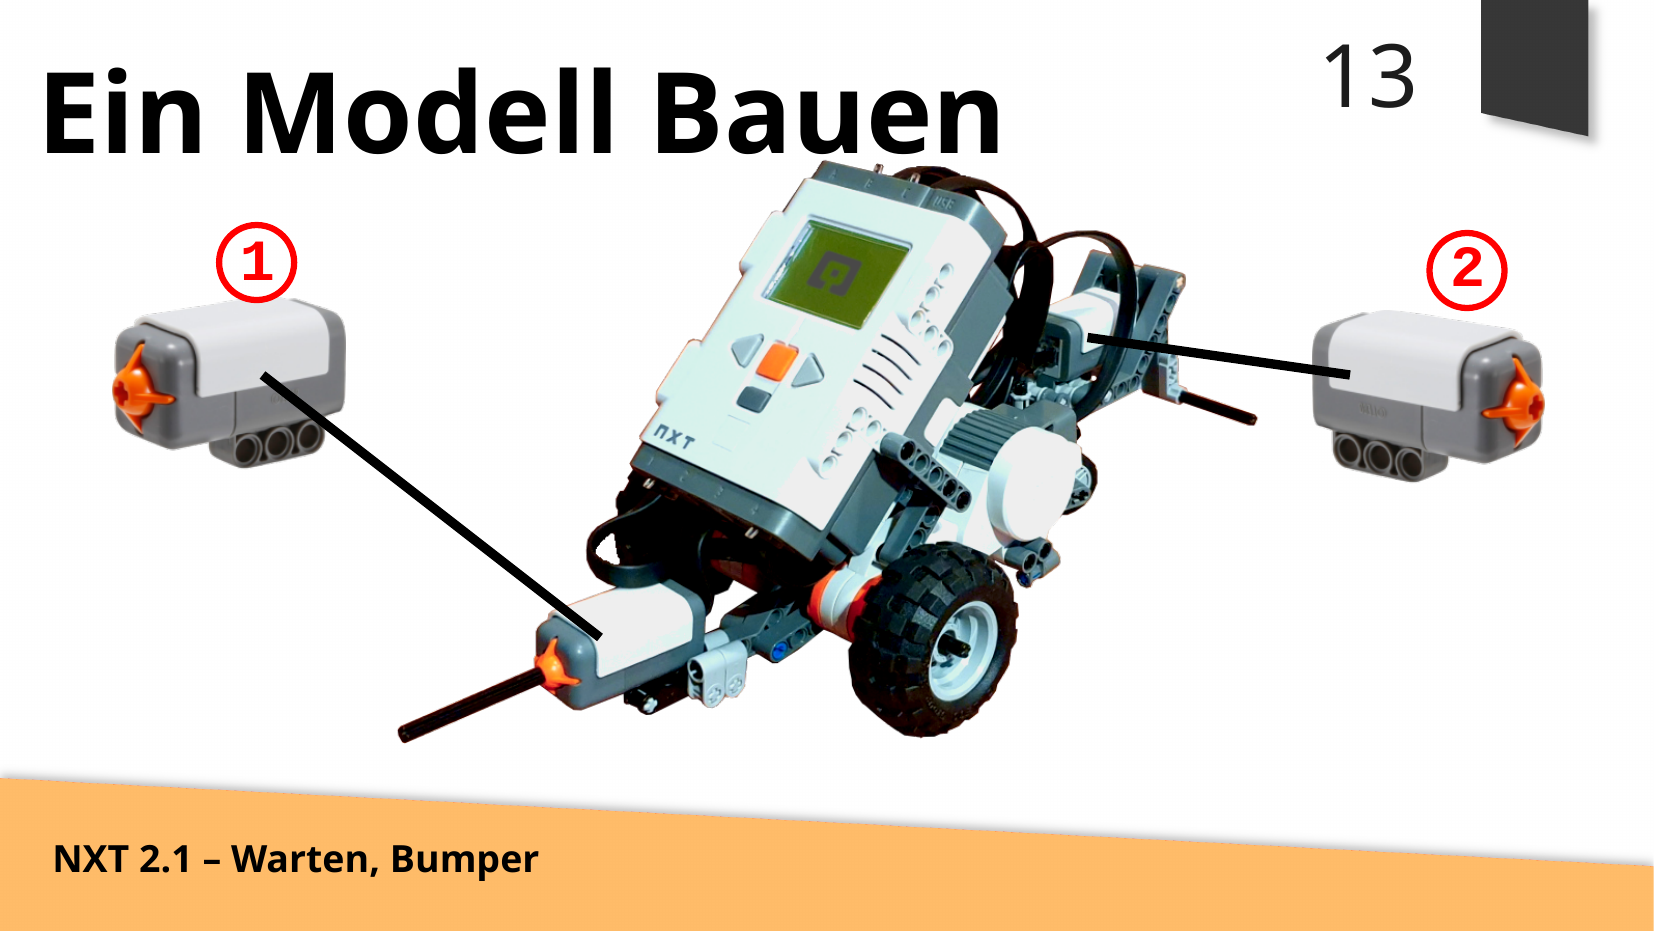

# Ein Modell Bauen
1
2
NXT 2.1 – Warten, Bumper